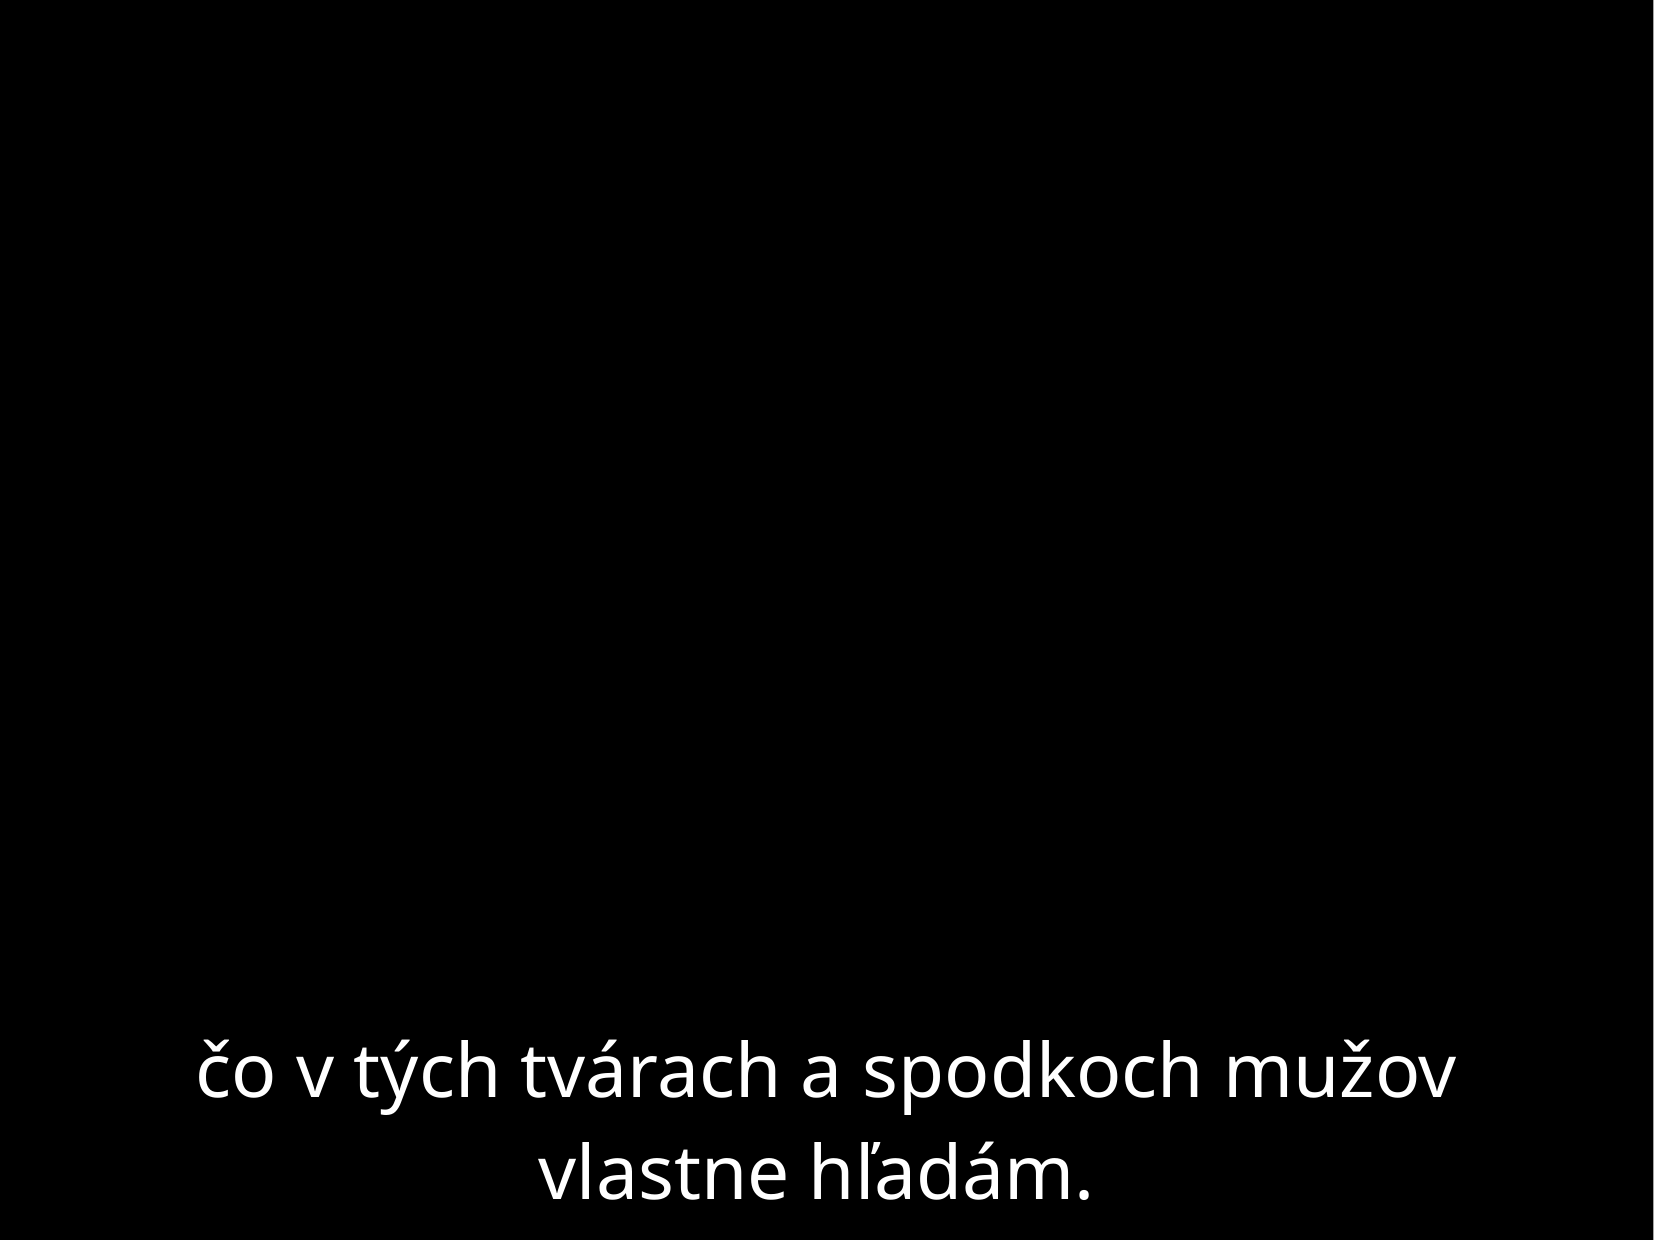

# čo v tých tvárach a spodkoch mužov vlastne hľadám.